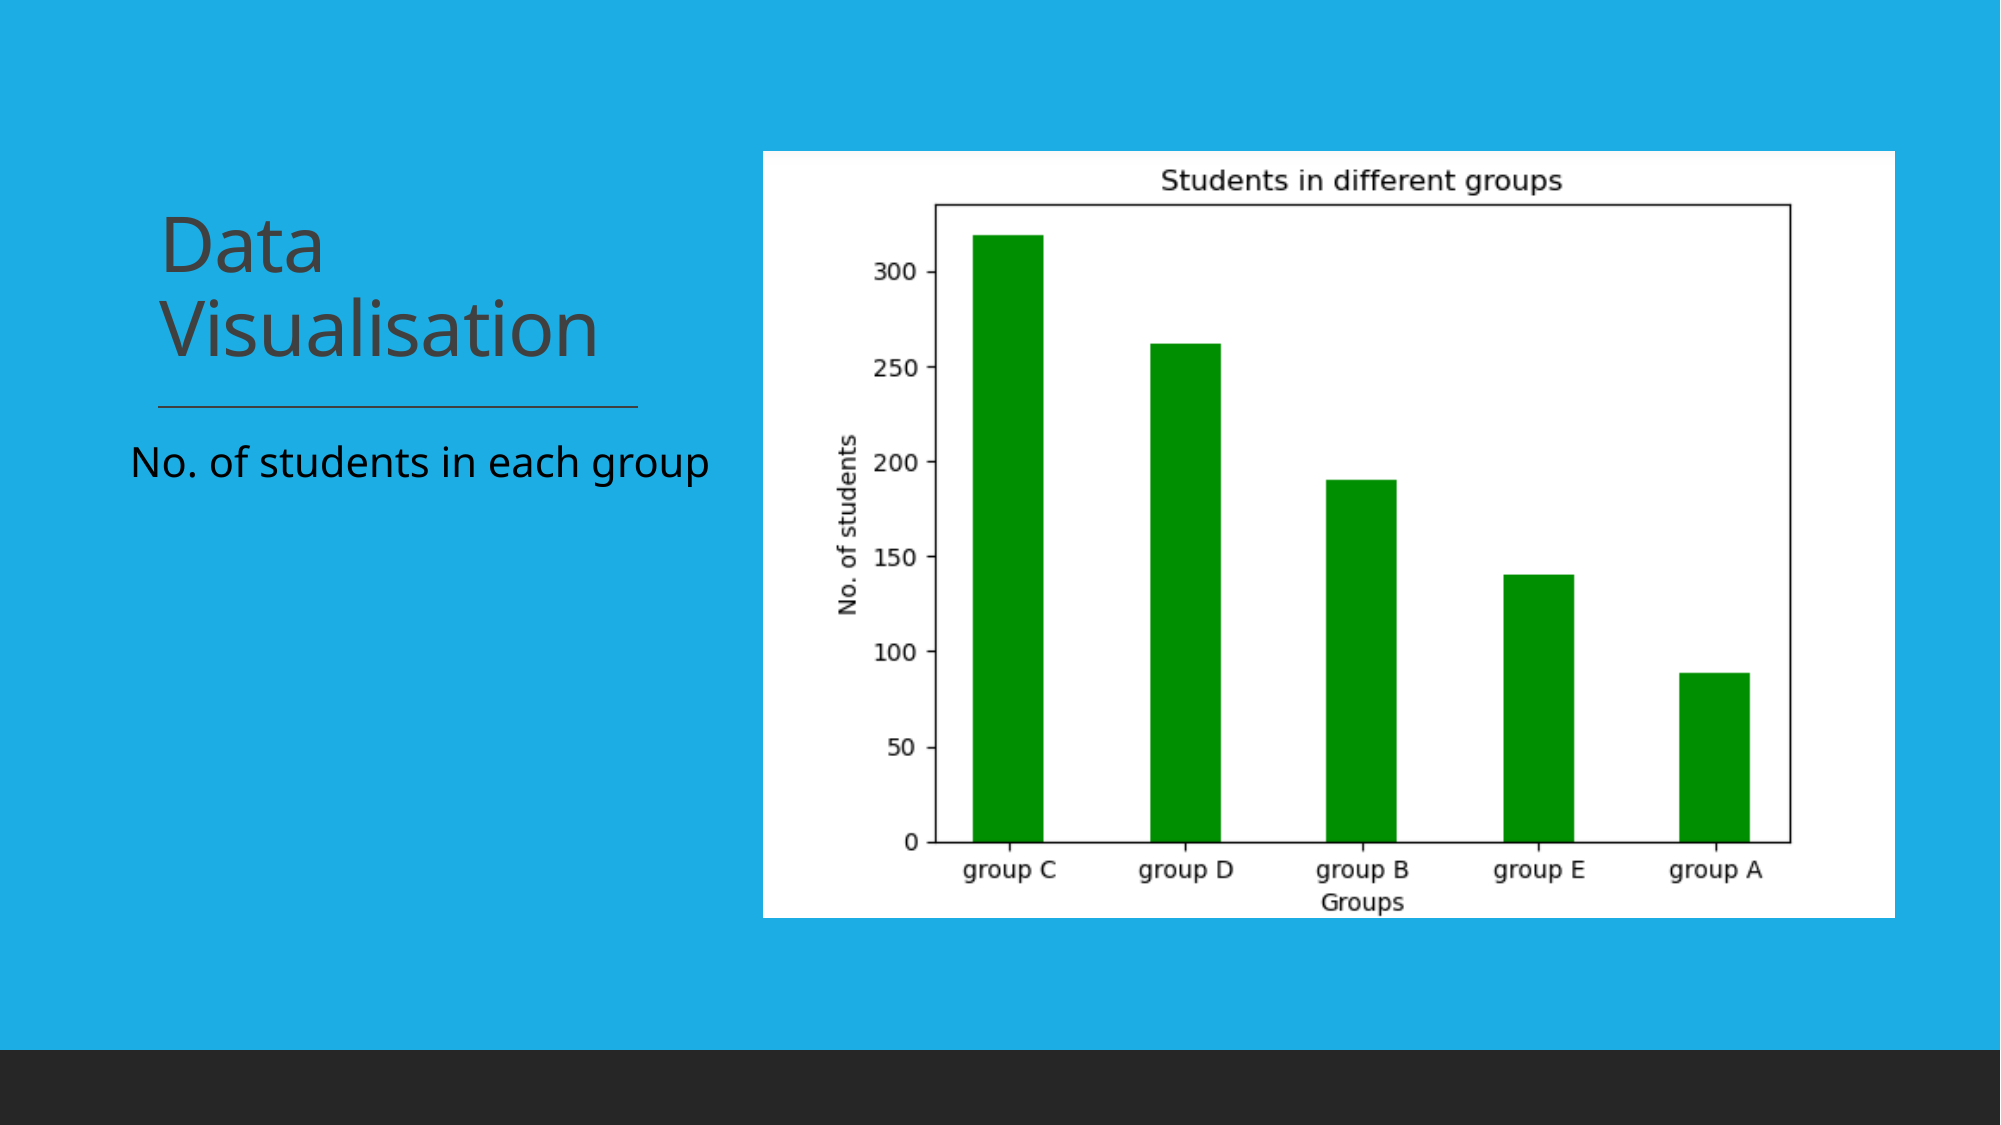

# Data Visualisation
No. of students in each group